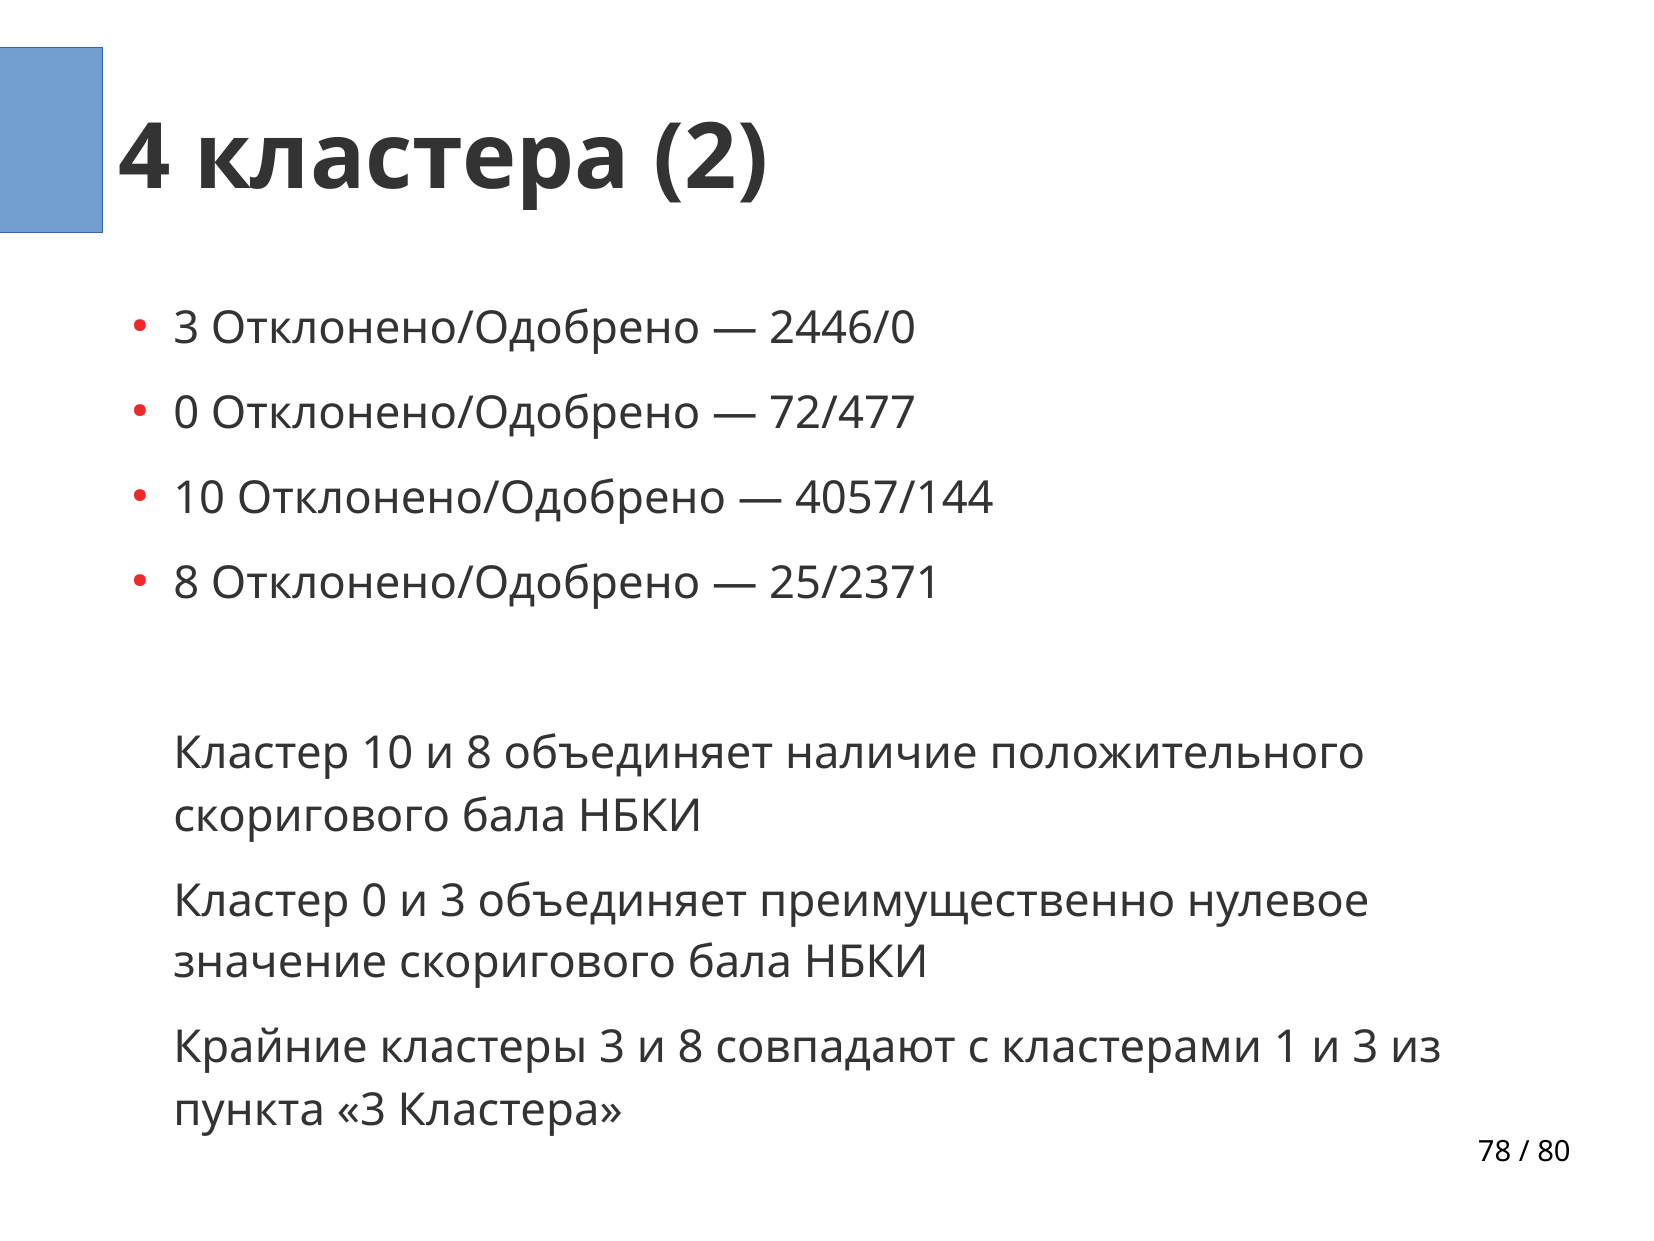

# 4 кластера (2)
3 Отклонено/Одобрено — 2446/0
0 Отклонено/Одобрено — 72/477
10 Отклонено/Одобрено — 4057/144
8 Отклонено/Одобрено — 25/2371
Кластер 10 и 8 объединяет наличие положительного скоригового бала НБКИ
Кластер 0 и 3 объединяет преимущественно нулевое значение скоригового бала НБКИ
Крайние кластеры 3 и 8 совпадают с кластерами 1 и 3 из пункта «3 Кластера»
78